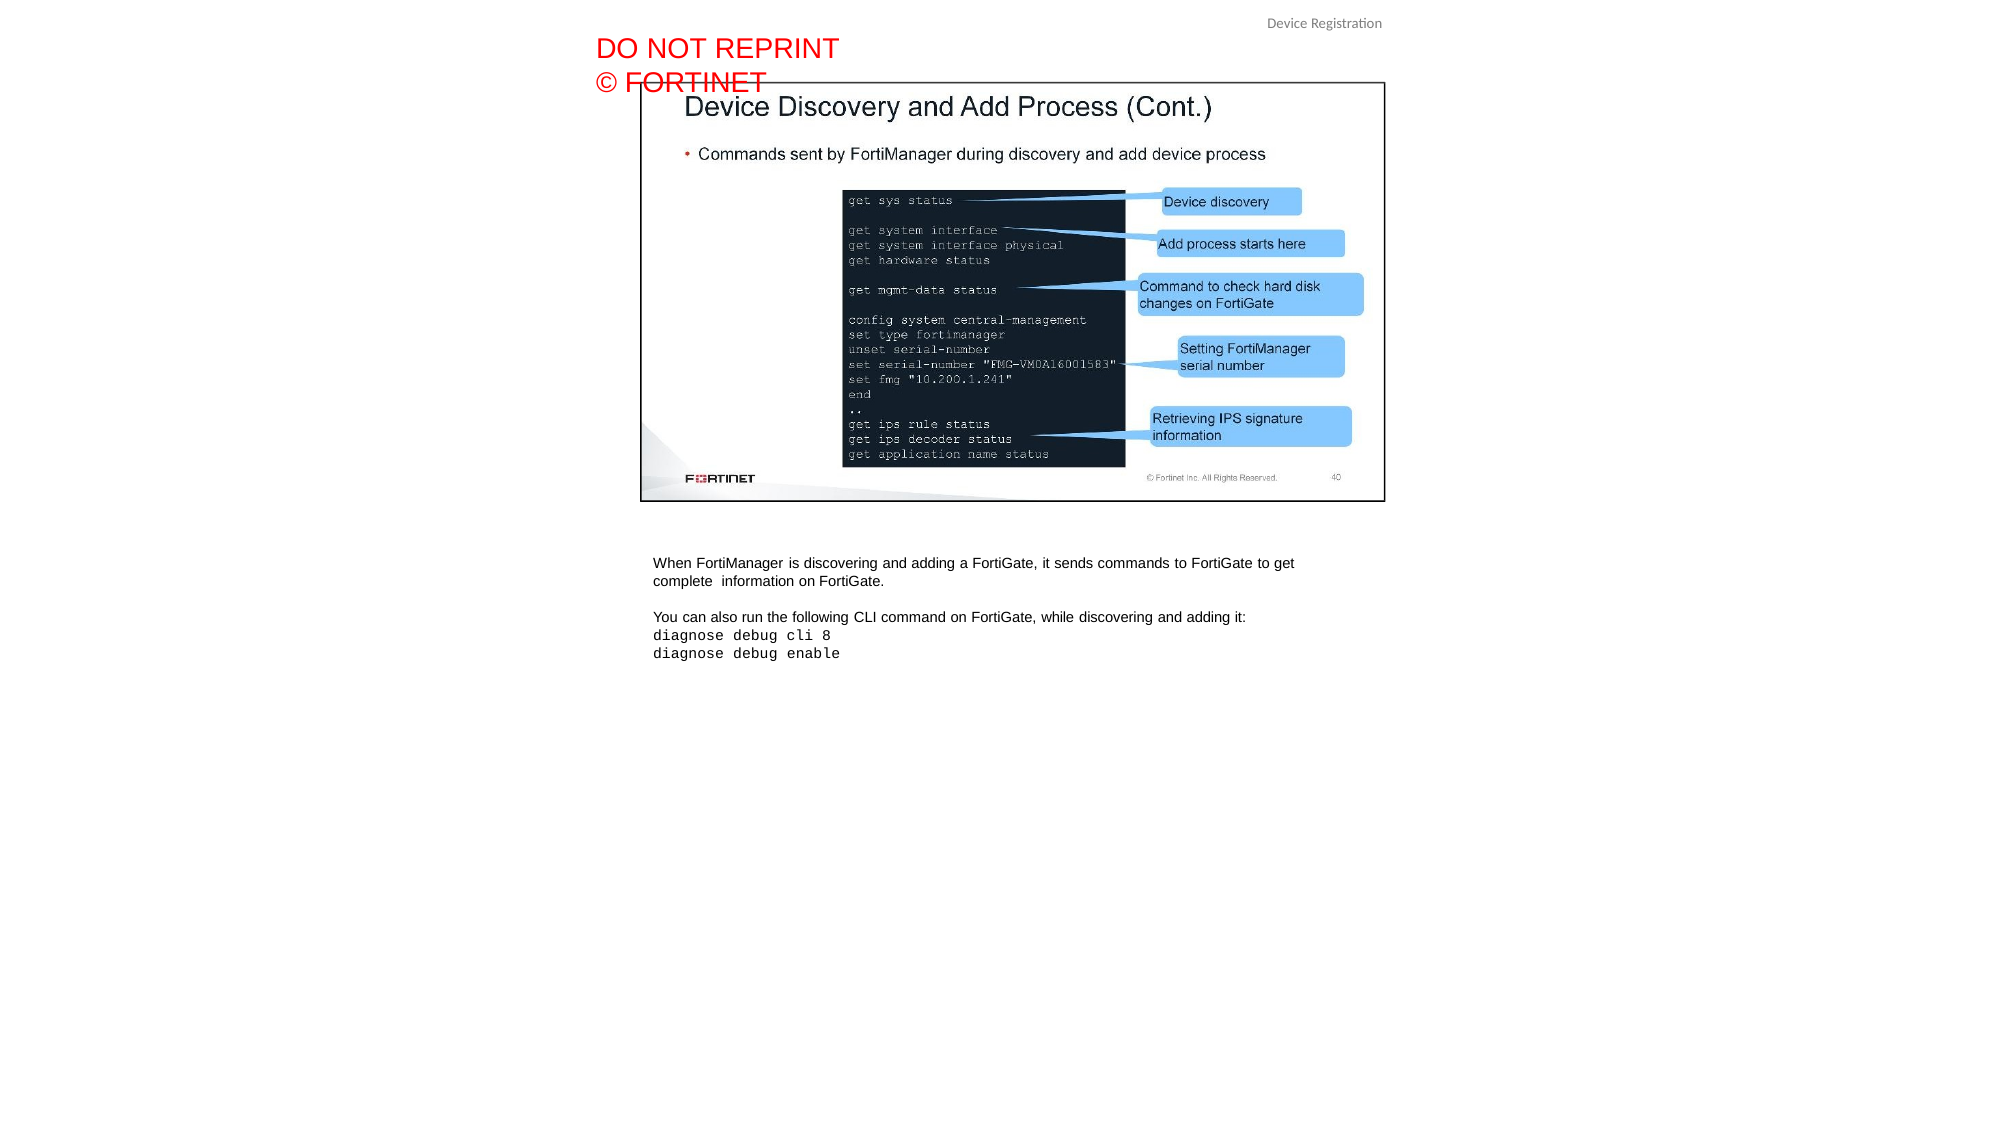

Device Registration
DO NOT REPRINT
© FORTINET
When FortiManager is discovering and adding a FortiGate, it sends commands to FortiGate to get complete information on FortiGate.
You can also run the following CLI command on FortiGate, while discovering and adding it:
diagnose debug cli 8 diagnose debug enable
FortiManager 6.2 Study Guide